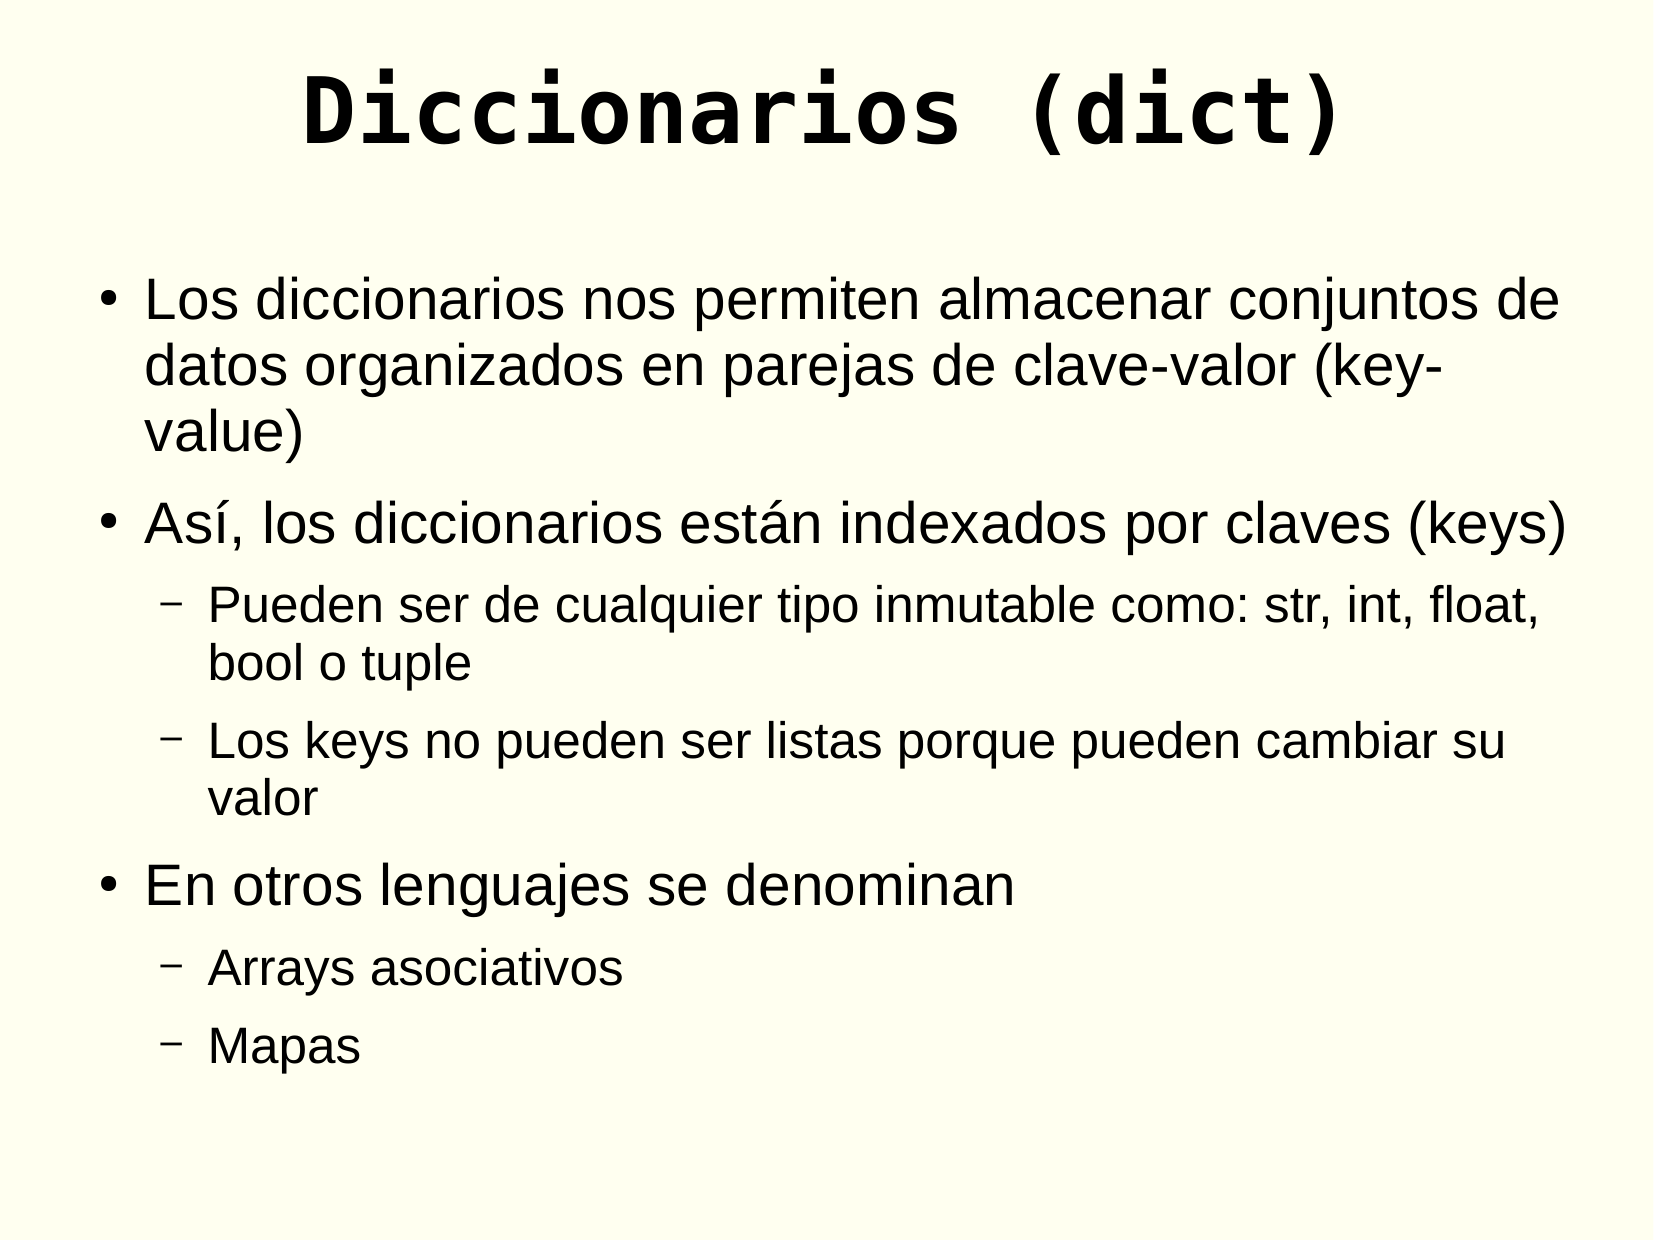

# Diccionarios (dict)
Los diccionarios nos permiten almacenar conjuntos de datos organizados en parejas de clave-valor (key-value)
Así, los diccionarios están indexados por claves (keys)
Pueden ser de cualquier tipo inmutable como: str, int, float, bool o tuple
Los keys no pueden ser listas porque pueden cambiar su valor
En otros lenguajes se denominan
Arrays asociativos
Mapas